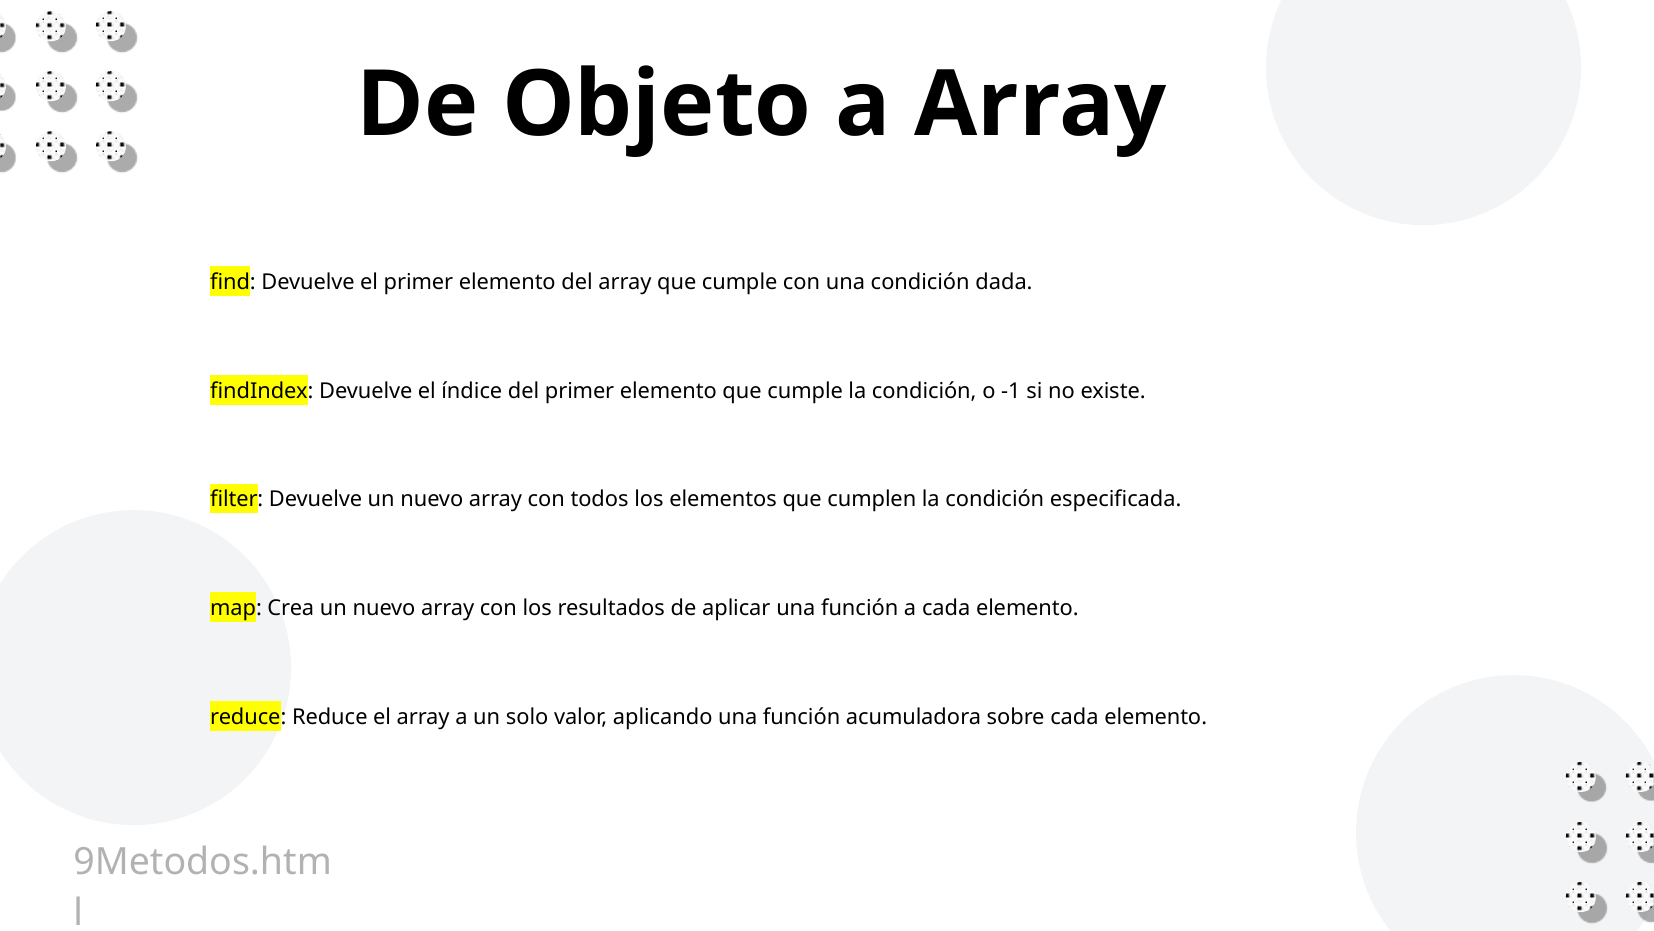

# De Objeto a Array
find: Devuelve el primer elemento del array que cumple con una condición dada.
findIndex: Devuelve el índice del primer elemento que cumple la condición, o -1 si no existe.
filter: Devuelve un nuevo array con todos los elementos que cumplen la condición especificada.
map: Crea un nuevo array con los resultados de aplicar una función a cada elemento.
reduce: Reduce el array a un solo valor, aplicando una función acumuladora sobre cada elemento.
9Metodos.html